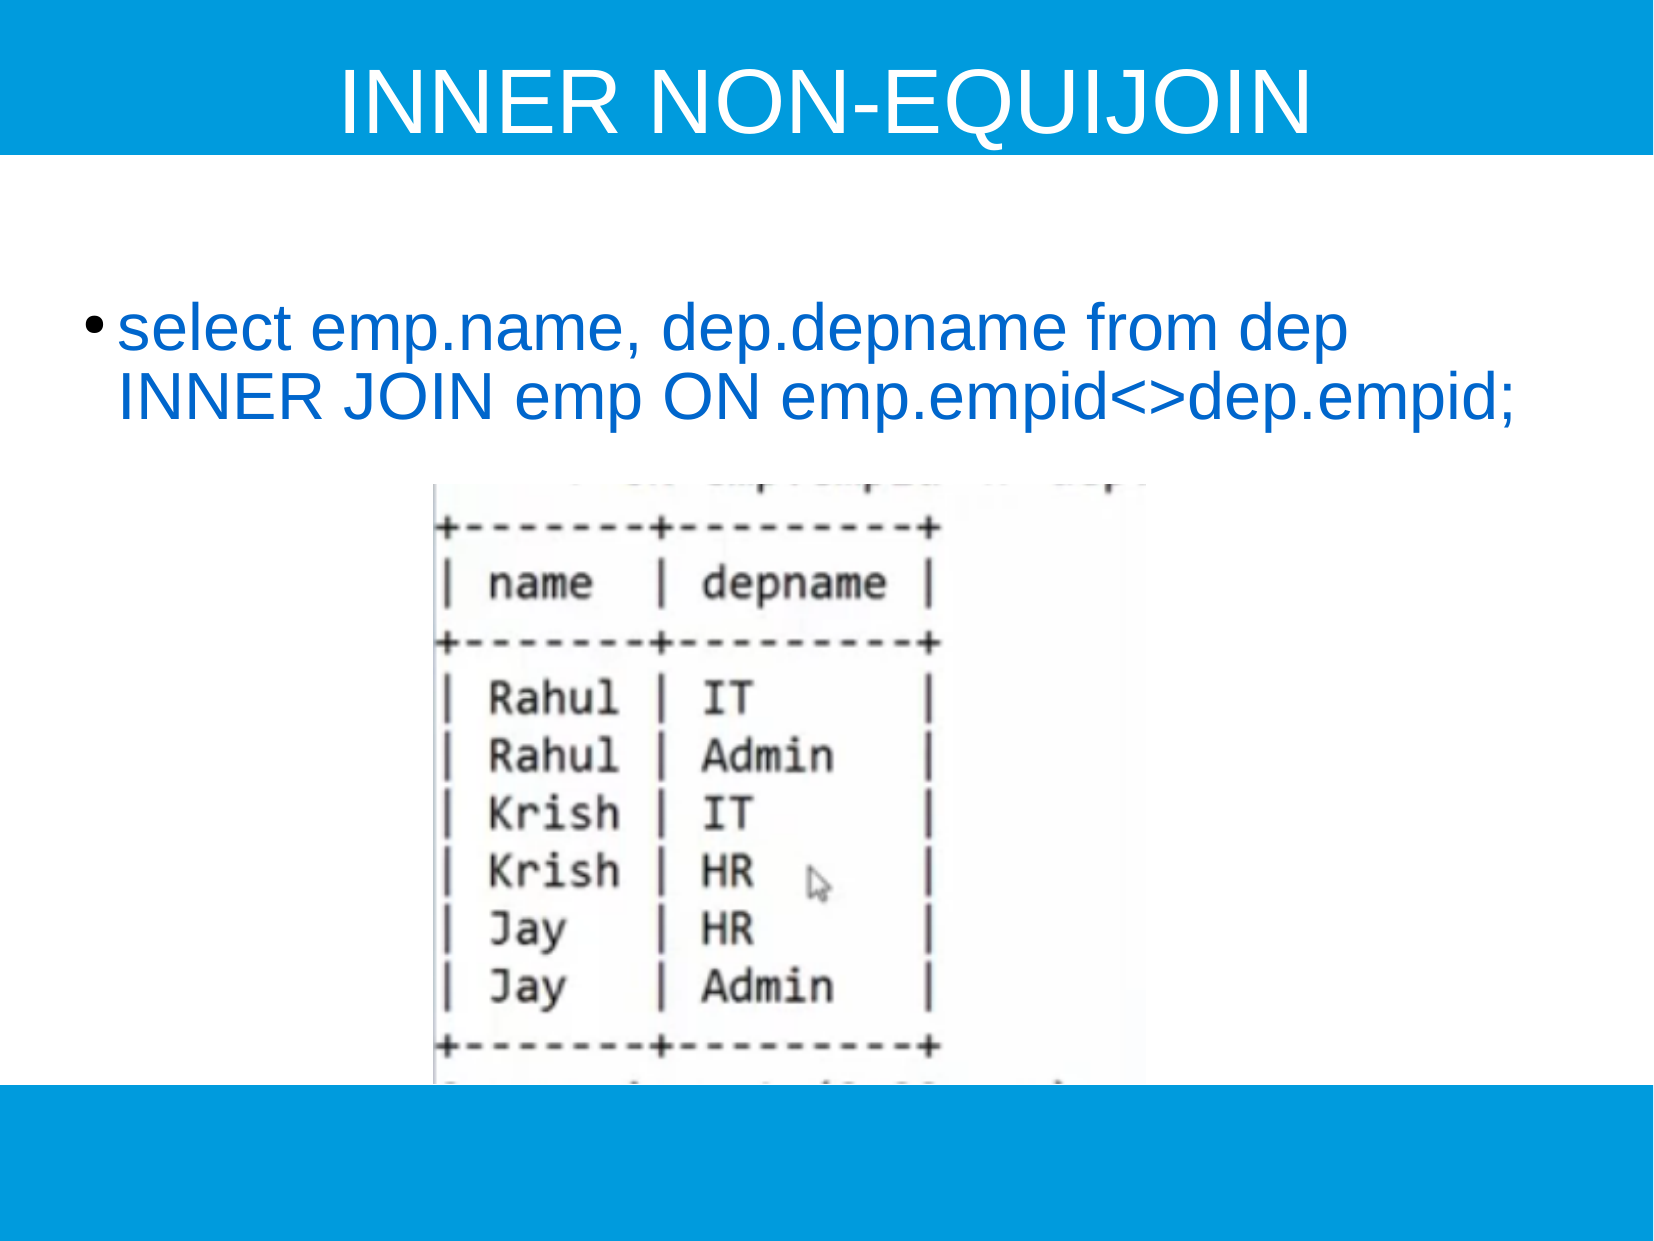

# INNER NON-EQUIJOIN
select emp.name, dep.depname from dep INNER JOIN emp ON emp.empid<>dep.empid;